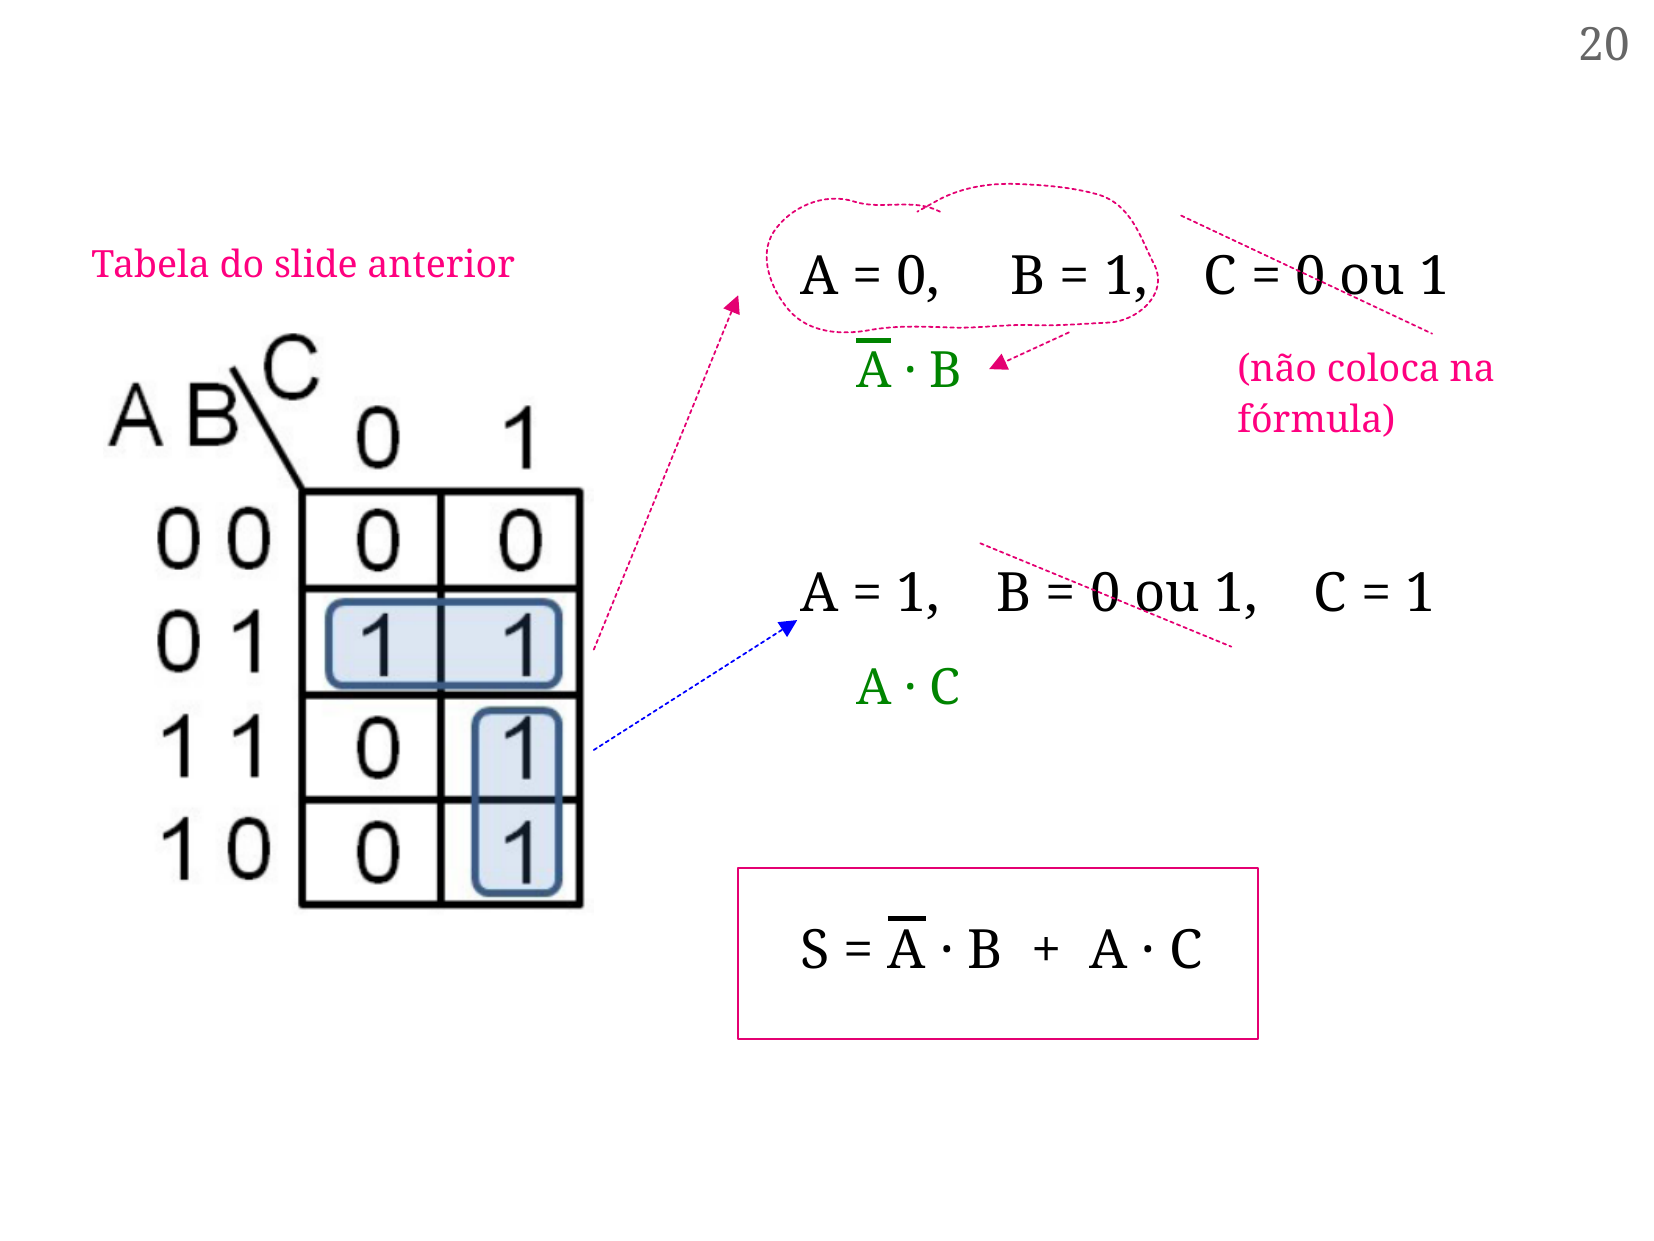

20
#
Tabela do slide anterior
A = 0, B = 1, C = 0 ou 1
A · B
A = 1, B = 0 ou 1, C = 1
A · C
S = A · B + A · C
(não coloca na
fórmula)